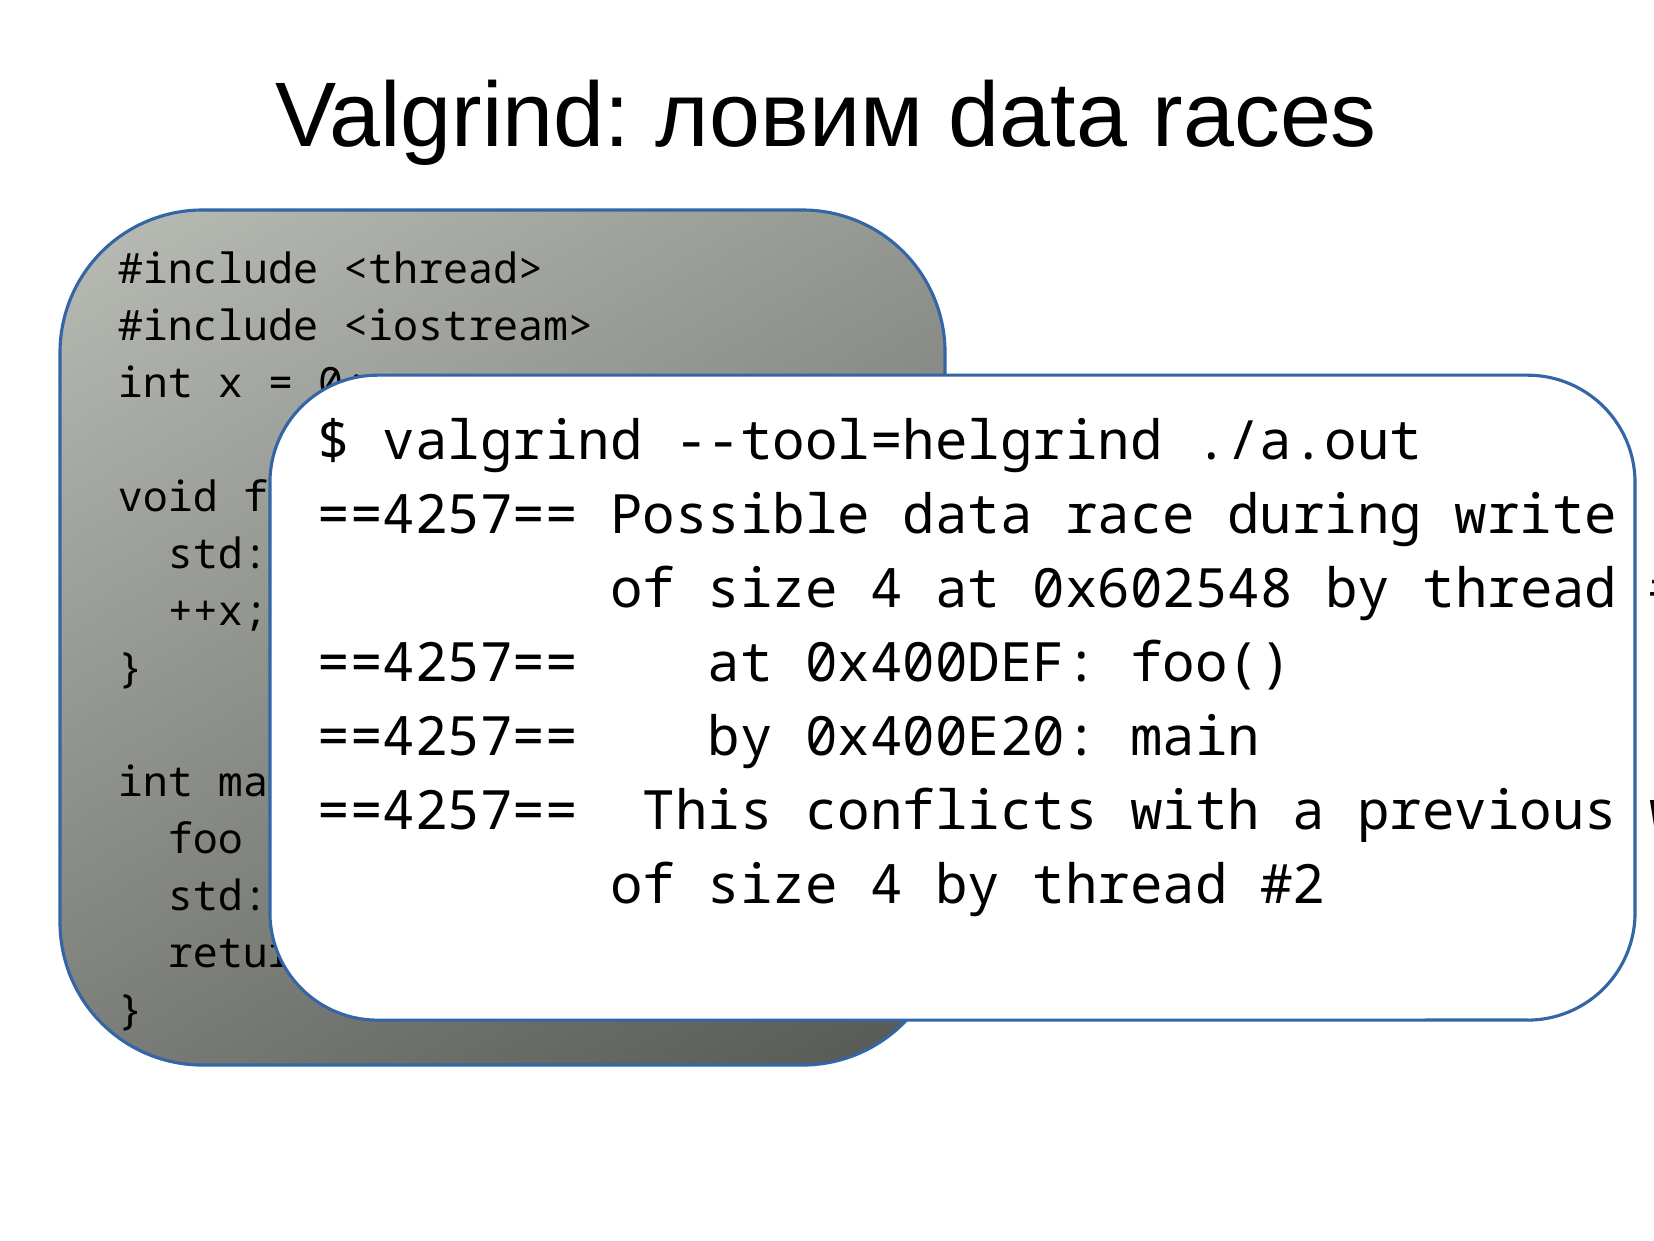

# Valgrind: ловим data races
#include <thread>
#include <iostream>
int x = 0;
void foo () {
 std::thread([&] { ++x; }).detach();
 ++x;
}
int main () {
 foo ();
 std::cout << x << std::endl;
 return 0;
}
$ valgrind --tool=helgrind ./a.out
==4257== Possible data race during write
 of size 4 at 0x602548 by thread #1
==4257== at 0x400DEF: foo()
==4257== by 0x400E20: main
==4257== This conflicts with a previous write
 of size 4 by thread #2